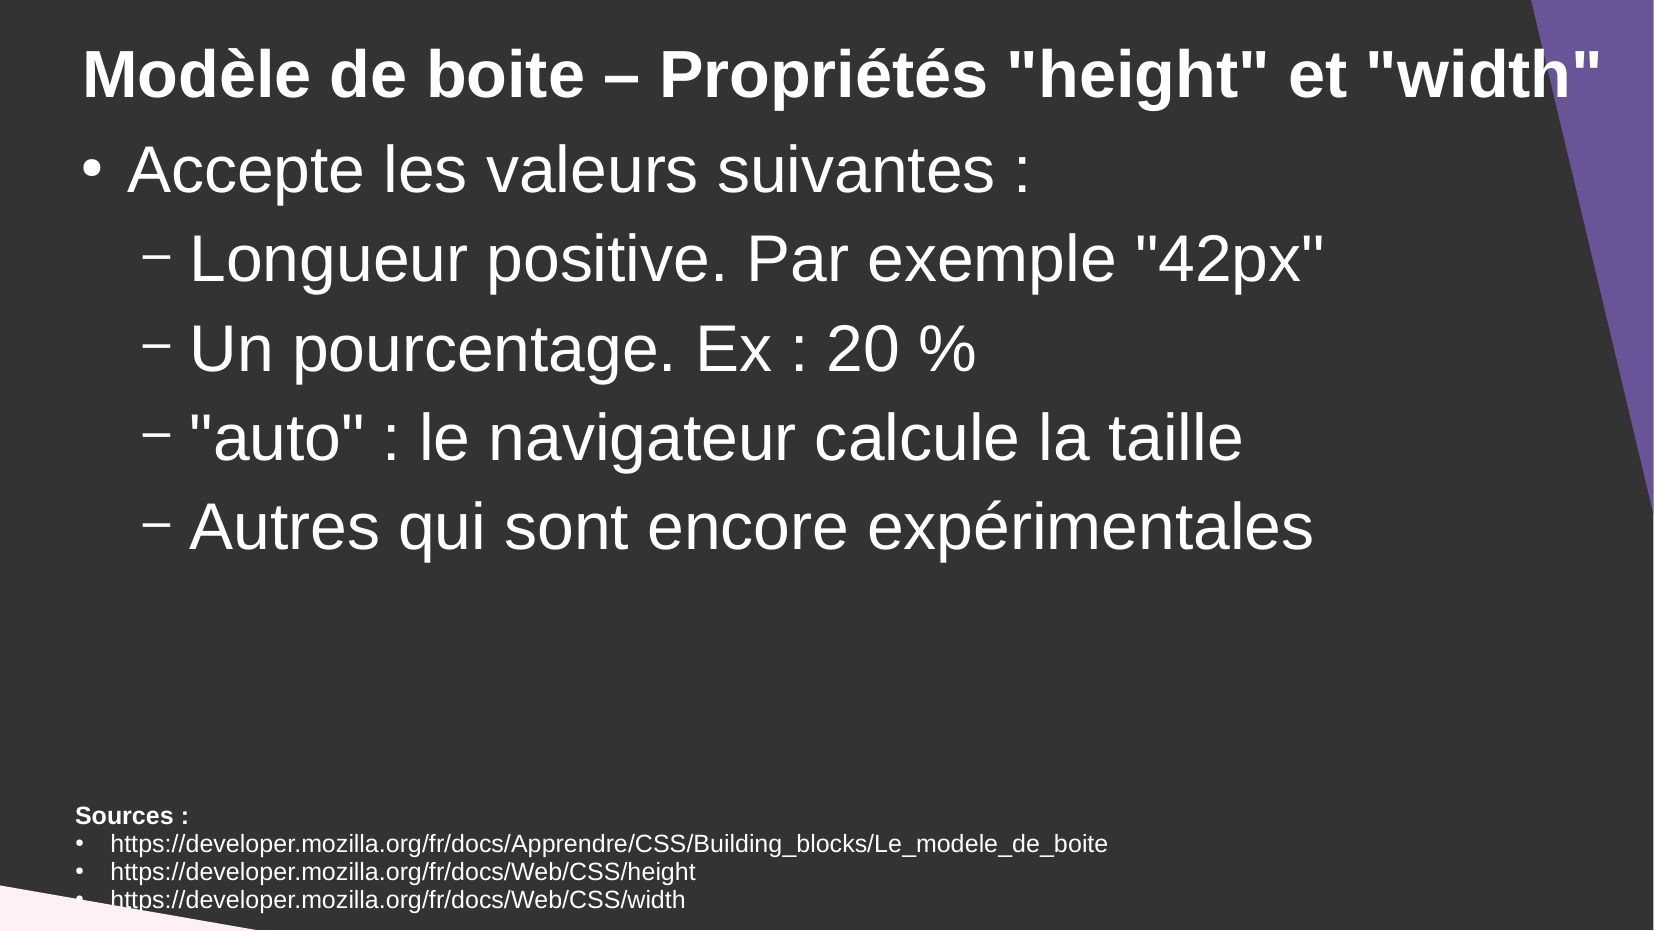

# Modèle de boite – Propriétés "height" et "width"
Accepte les valeurs suivantes :
Longueur positive. Par exemple "42px"
Un pourcentage. Ex : 20 %
"auto" : le navigateur calcule la taille
Autres qui sont encore expérimentales
Sources :
https://developer.mozilla.org/fr/docs/Apprendre/CSS/Building_blocks/Le_modele_de_boite
https://developer.mozilla.org/fr/docs/Web/CSS/height
https://developer.mozilla.org/fr/docs/Web/CSS/width